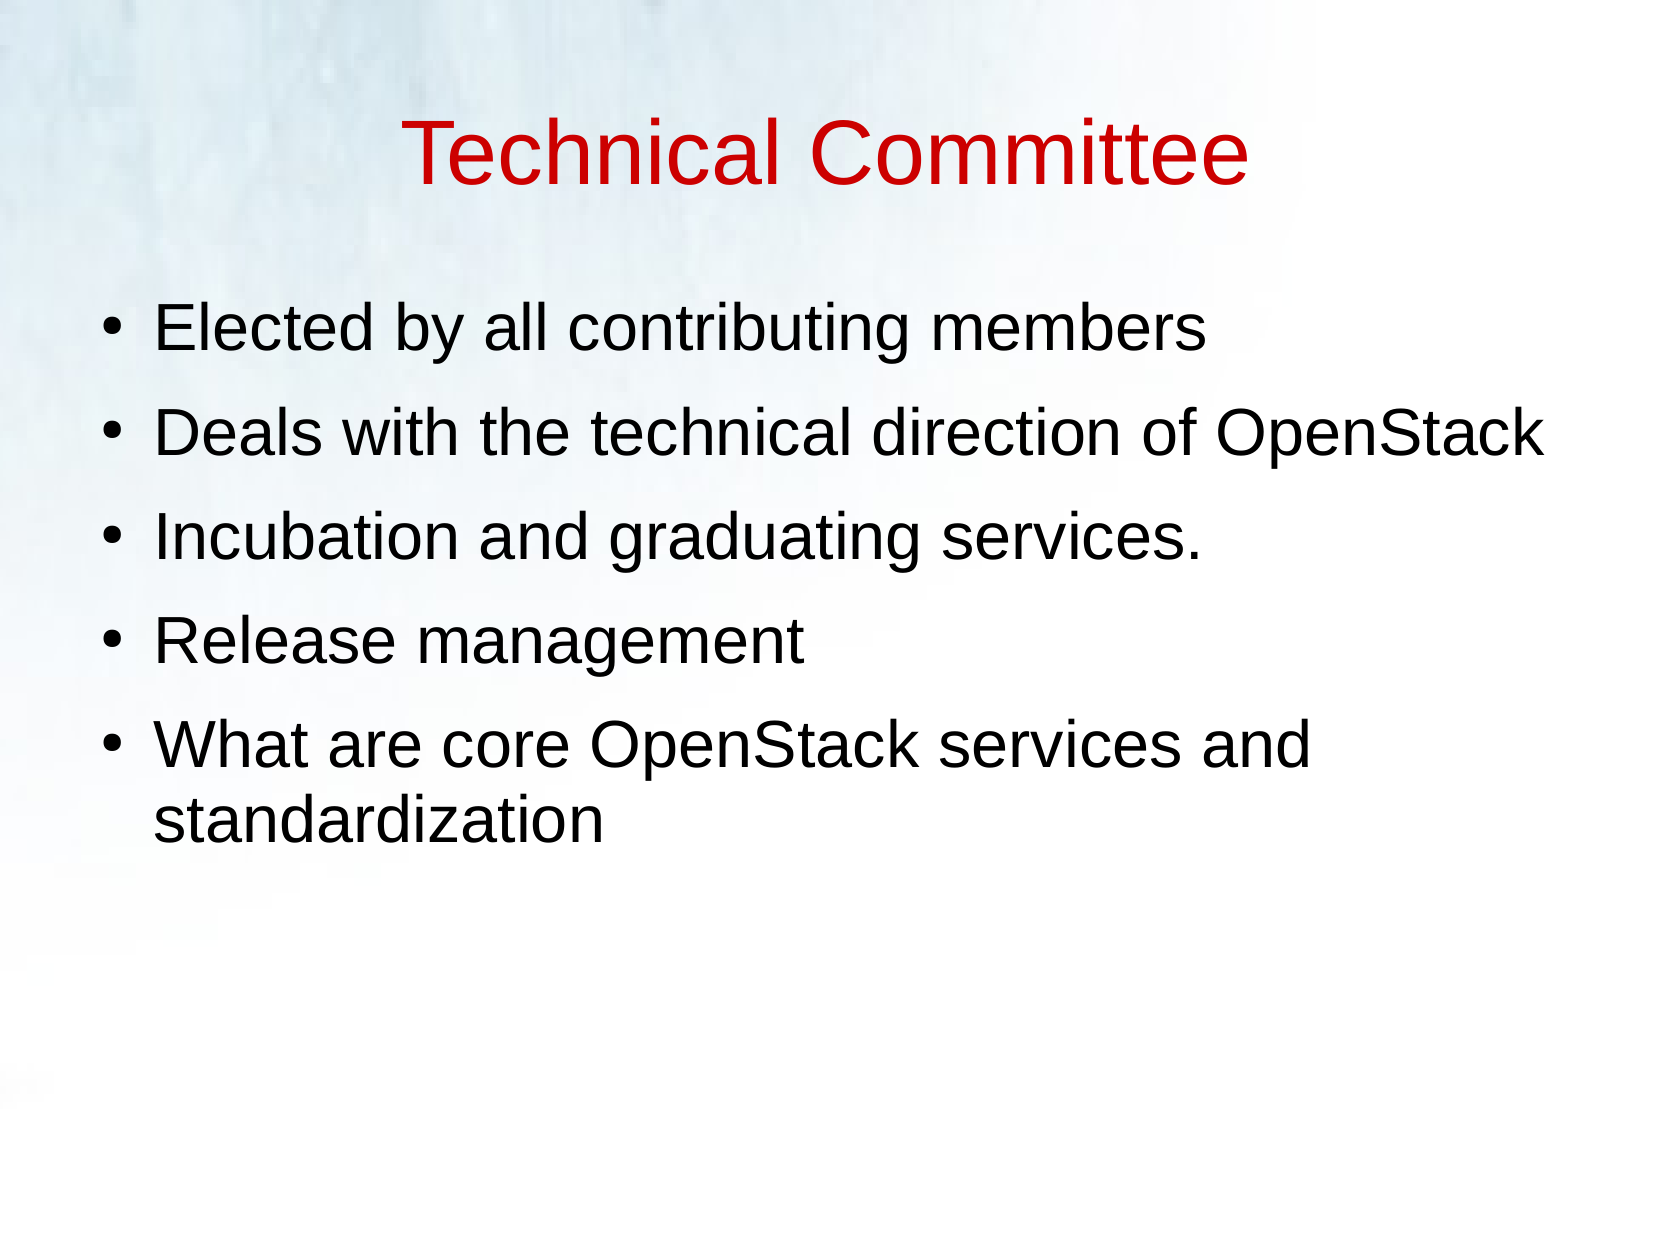

# Technical Committee
Elected by all contributing members
Deals with the technical direction of OpenStack
Incubation and graduating services.
Release management
What are core OpenStack services and standardization